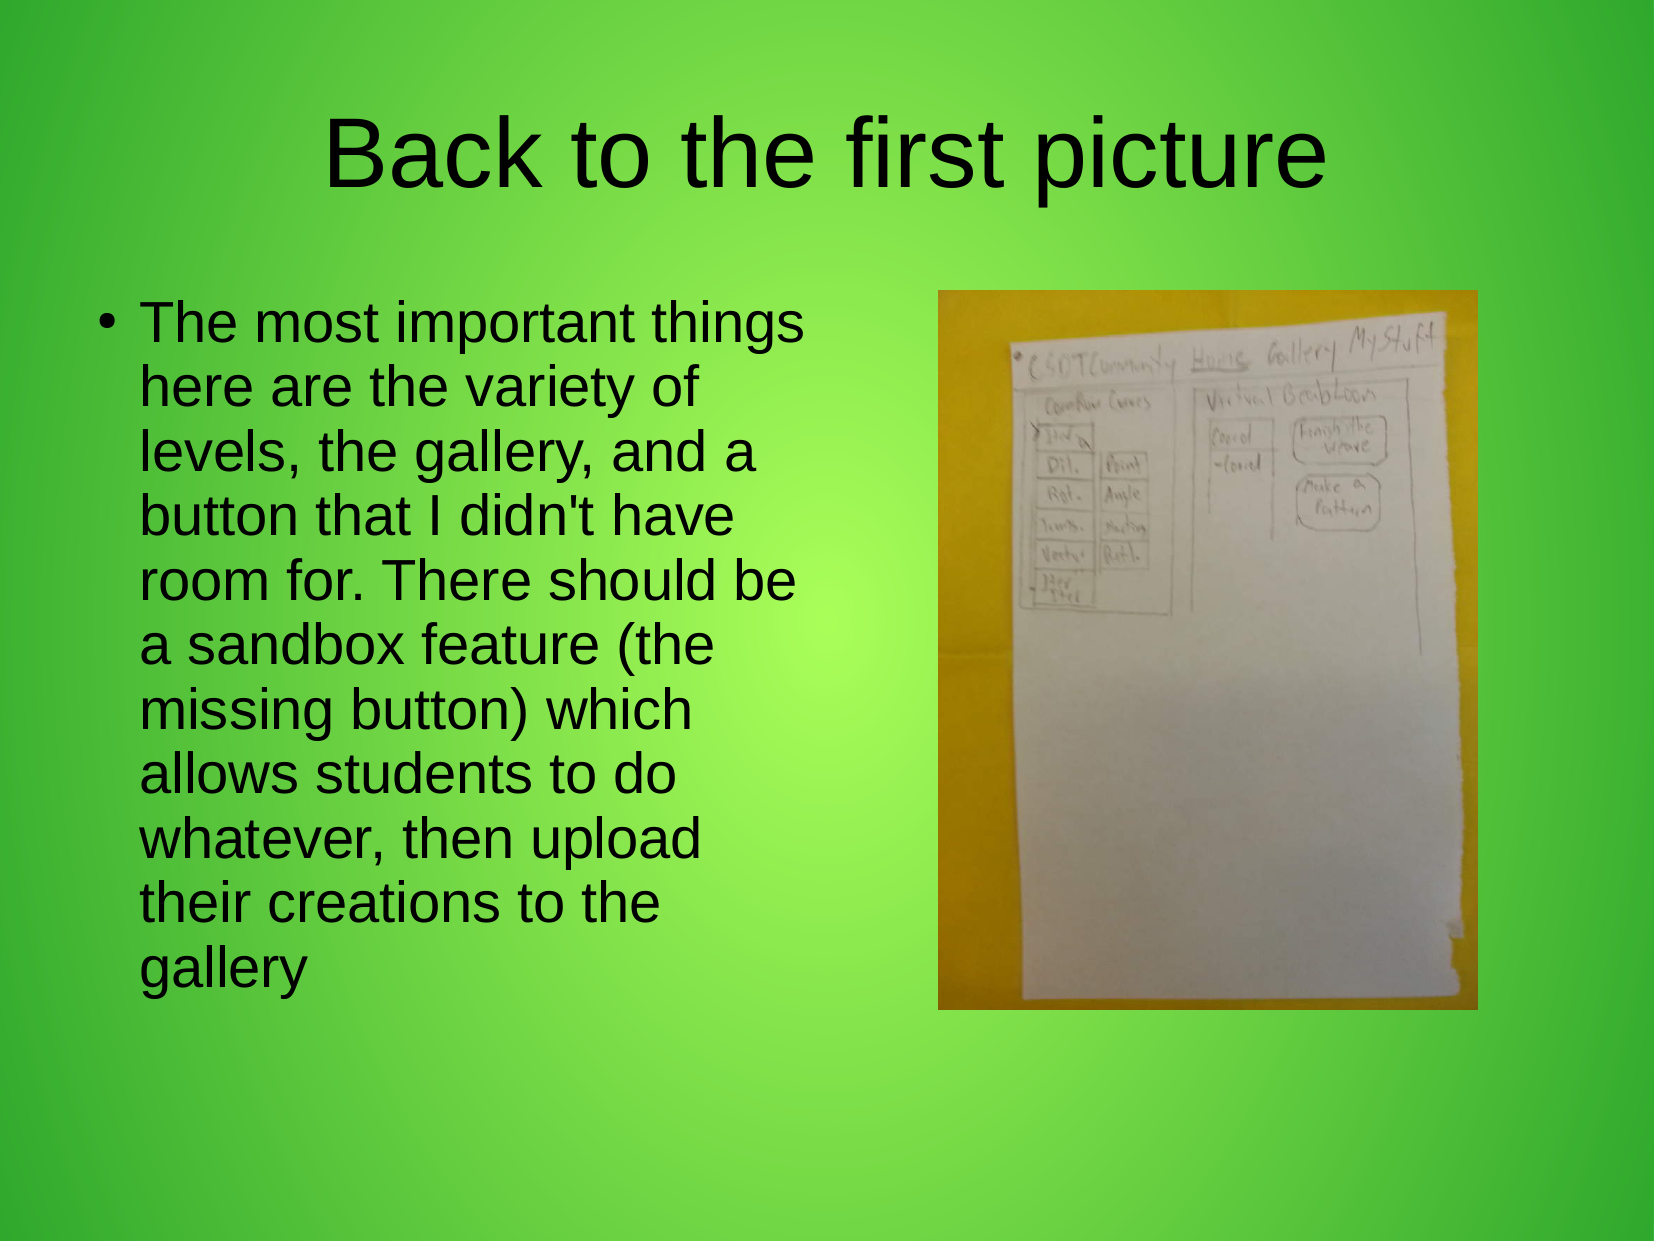

# Back to the first picture
The most important things here are the variety of levels, the gallery, and a button that I didn't have room for. There should be a sandbox feature (the missing button) which allows students to do whatever, then upload their creations to the gallery